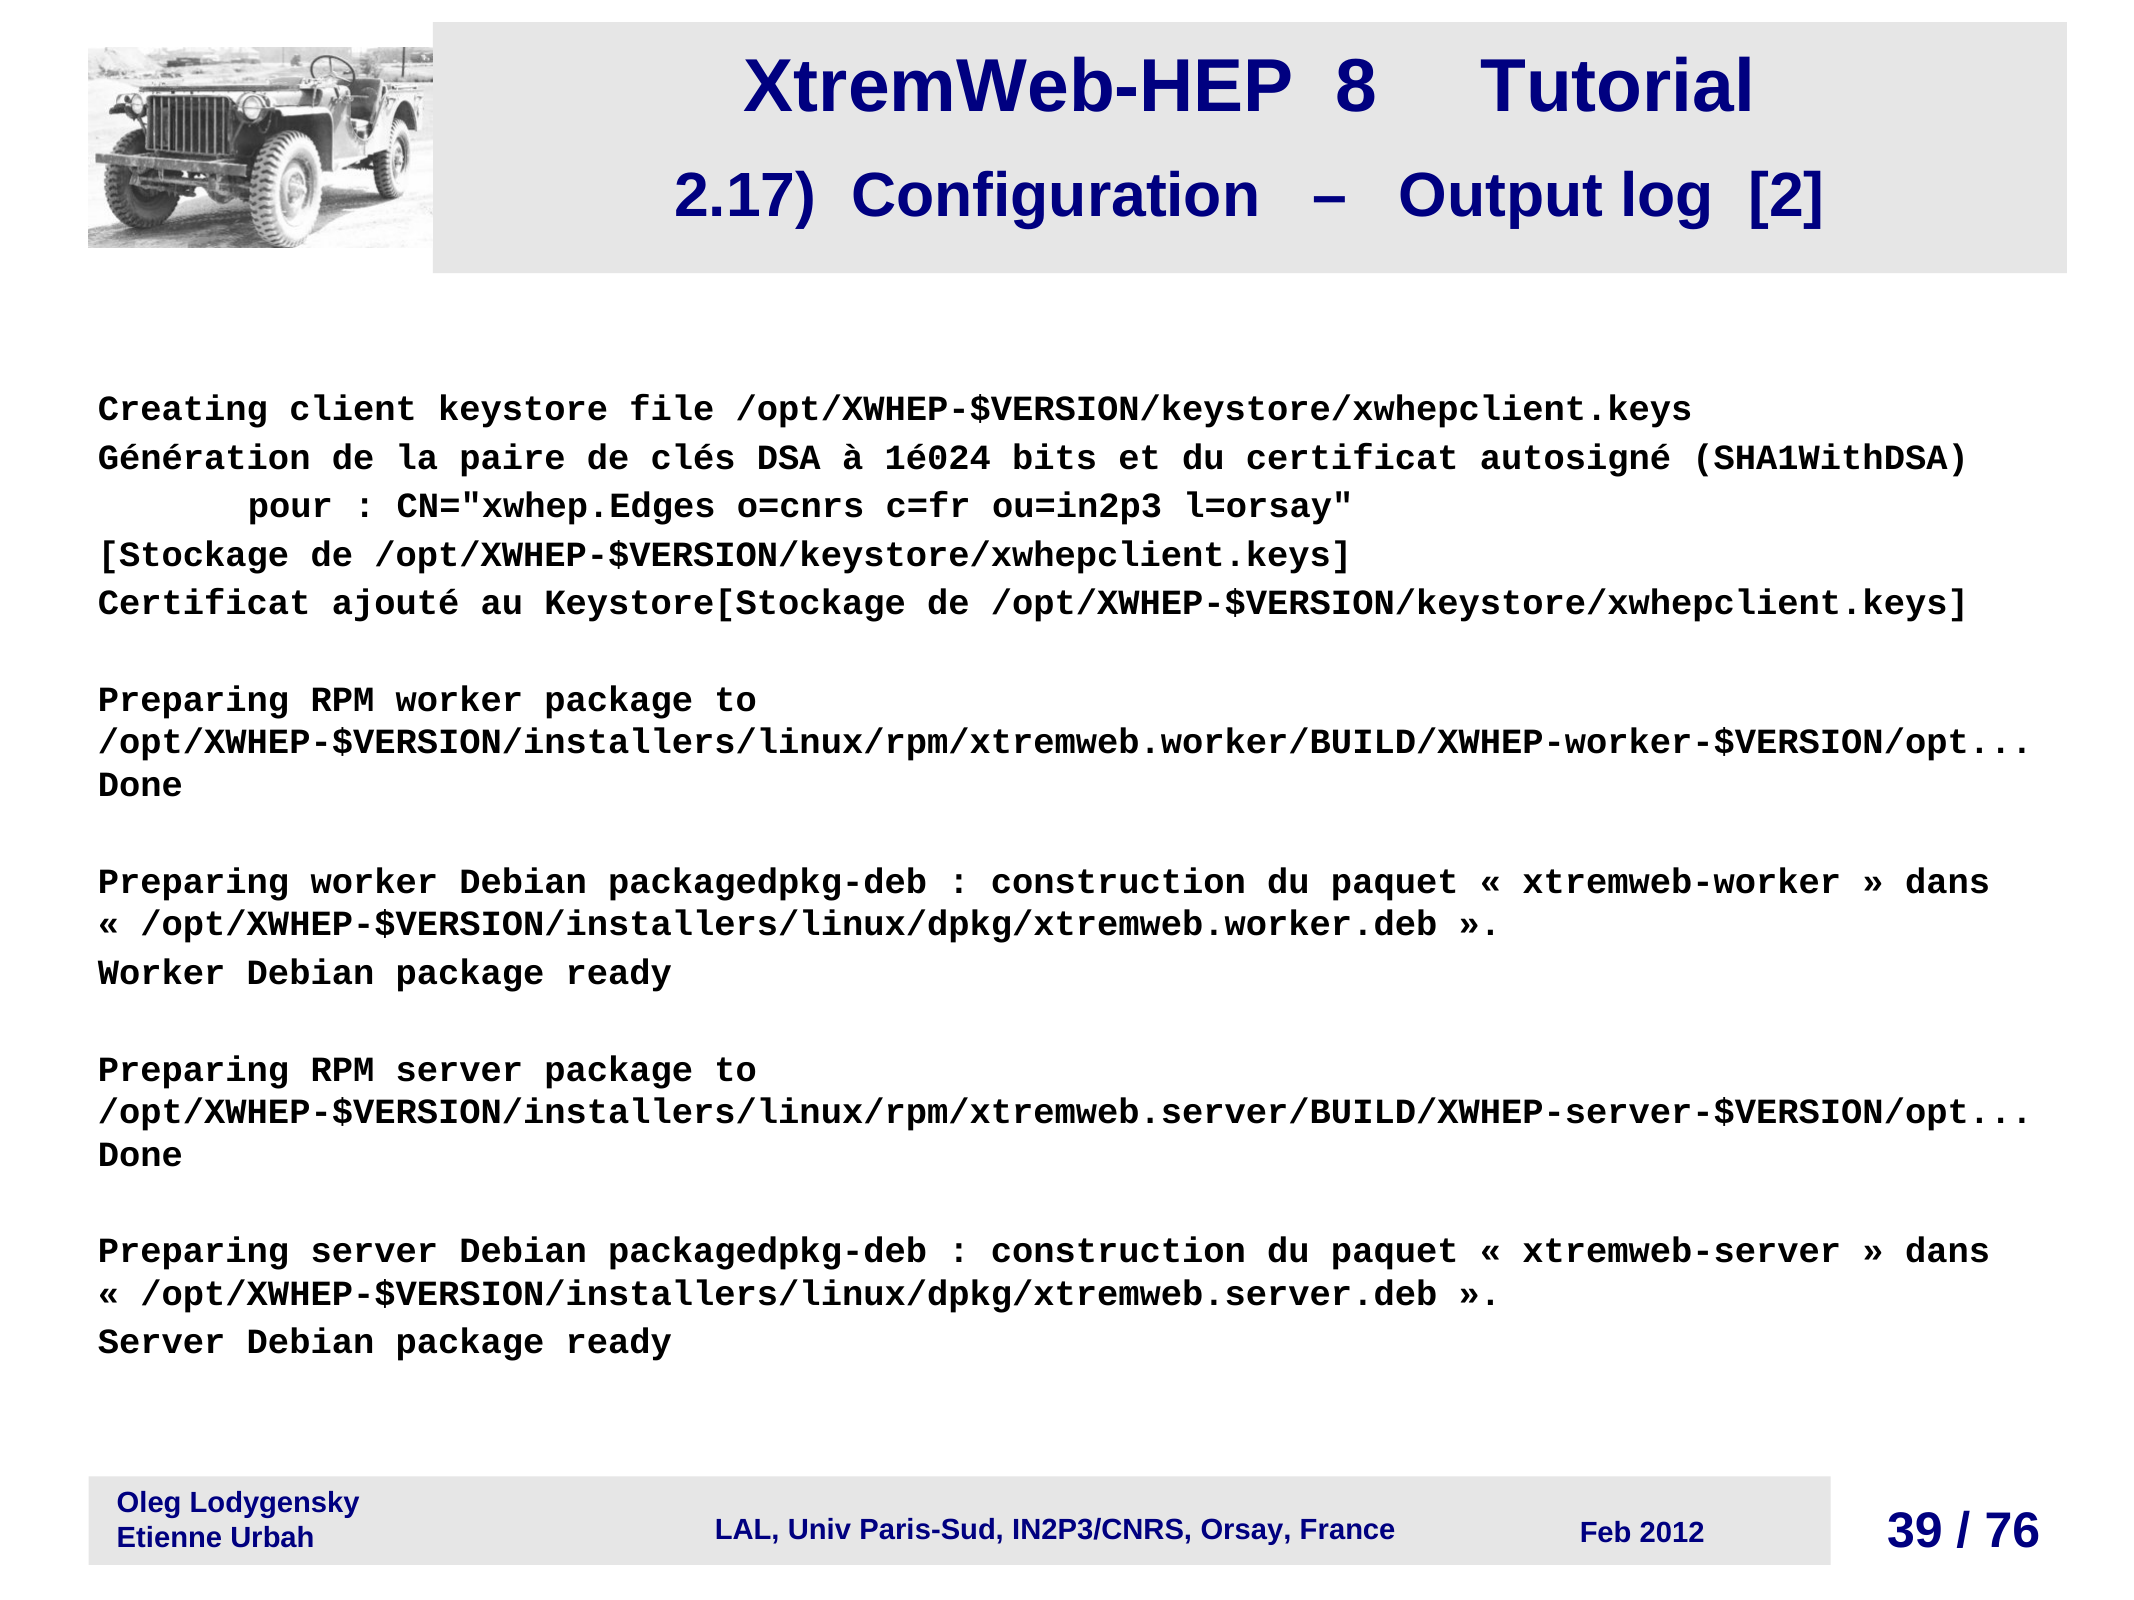

# 2.17) Configuration – Output log [2]
Creating client keystore file /opt/XWHEP-$VERSION/keystore/xwhepclient.keys
Génération de la paire de clés DSA à 1é024 bits et du certificat autosigné (SHA1WithDSA)
	pour : CN="xwhep.Edges o=cnrs c=fr ou=in2p3 l=orsay"
[Stockage de /opt/XWHEP-$VERSION/keystore/xwhepclient.keys]
Certificat ajouté au Keystore[Stockage de /opt/XWHEP-$VERSION/keystore/xwhepclient.keys]
Preparing RPM worker package to /opt/XWHEP-$VERSION/installers/linux/rpm/xtremweb.worker/BUILD/XWHEP-worker-$VERSION/opt... Done
Preparing worker Debian packagedpkg-deb : construction du paquet « xtremweb-worker » dans « /opt/XWHEP-$VERSION/installers/linux/dpkg/xtremweb.worker.deb ».
Worker Debian package ready
Preparing RPM server package to /opt/XWHEP-$VERSION/installers/linux/rpm/xtremweb.server/BUILD/XWHEP-server-$VERSION/opt... Done
Preparing server Debian packagedpkg-deb : construction du paquet « xtremweb-server » dans « /opt/XWHEP-$VERSION/installers/linux/dpkg/xtremweb.server.deb ».
Server Debian package ready
39